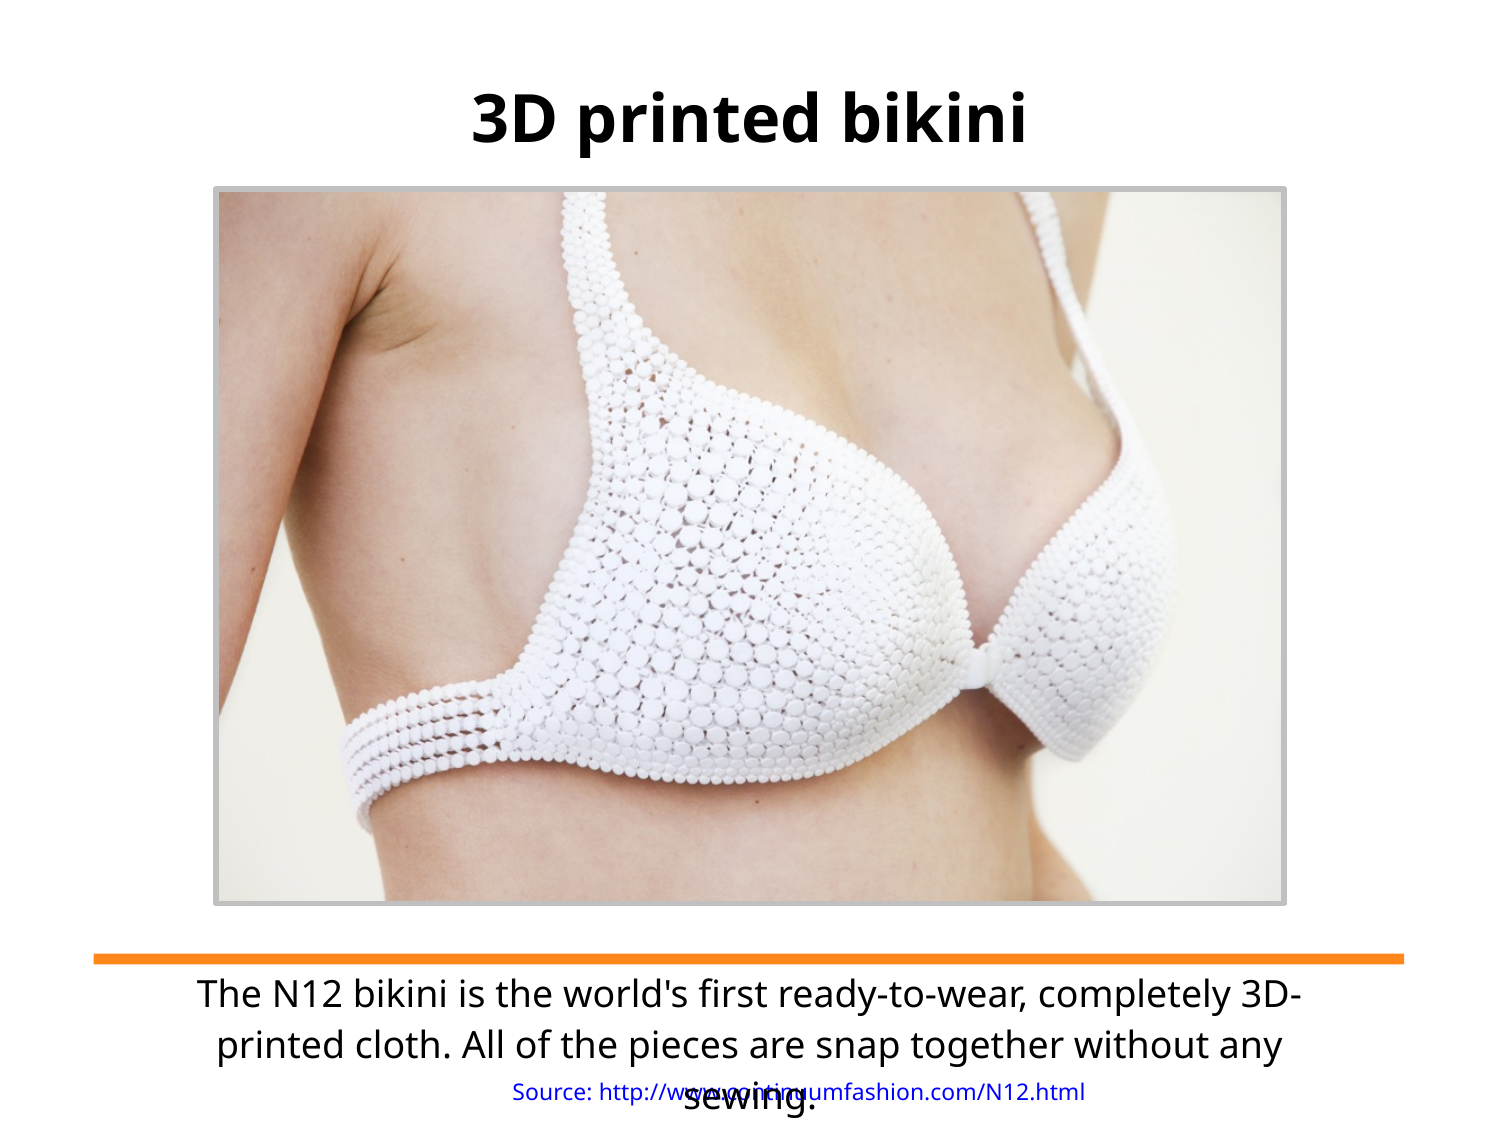

# 3D printed bikini
The N12 bikini is the world's first ready-to-wear, completely 3D-printed cloth. All of the pieces are snap together without any sewing.
Source: http://www.continuumfashion.com/N12.html